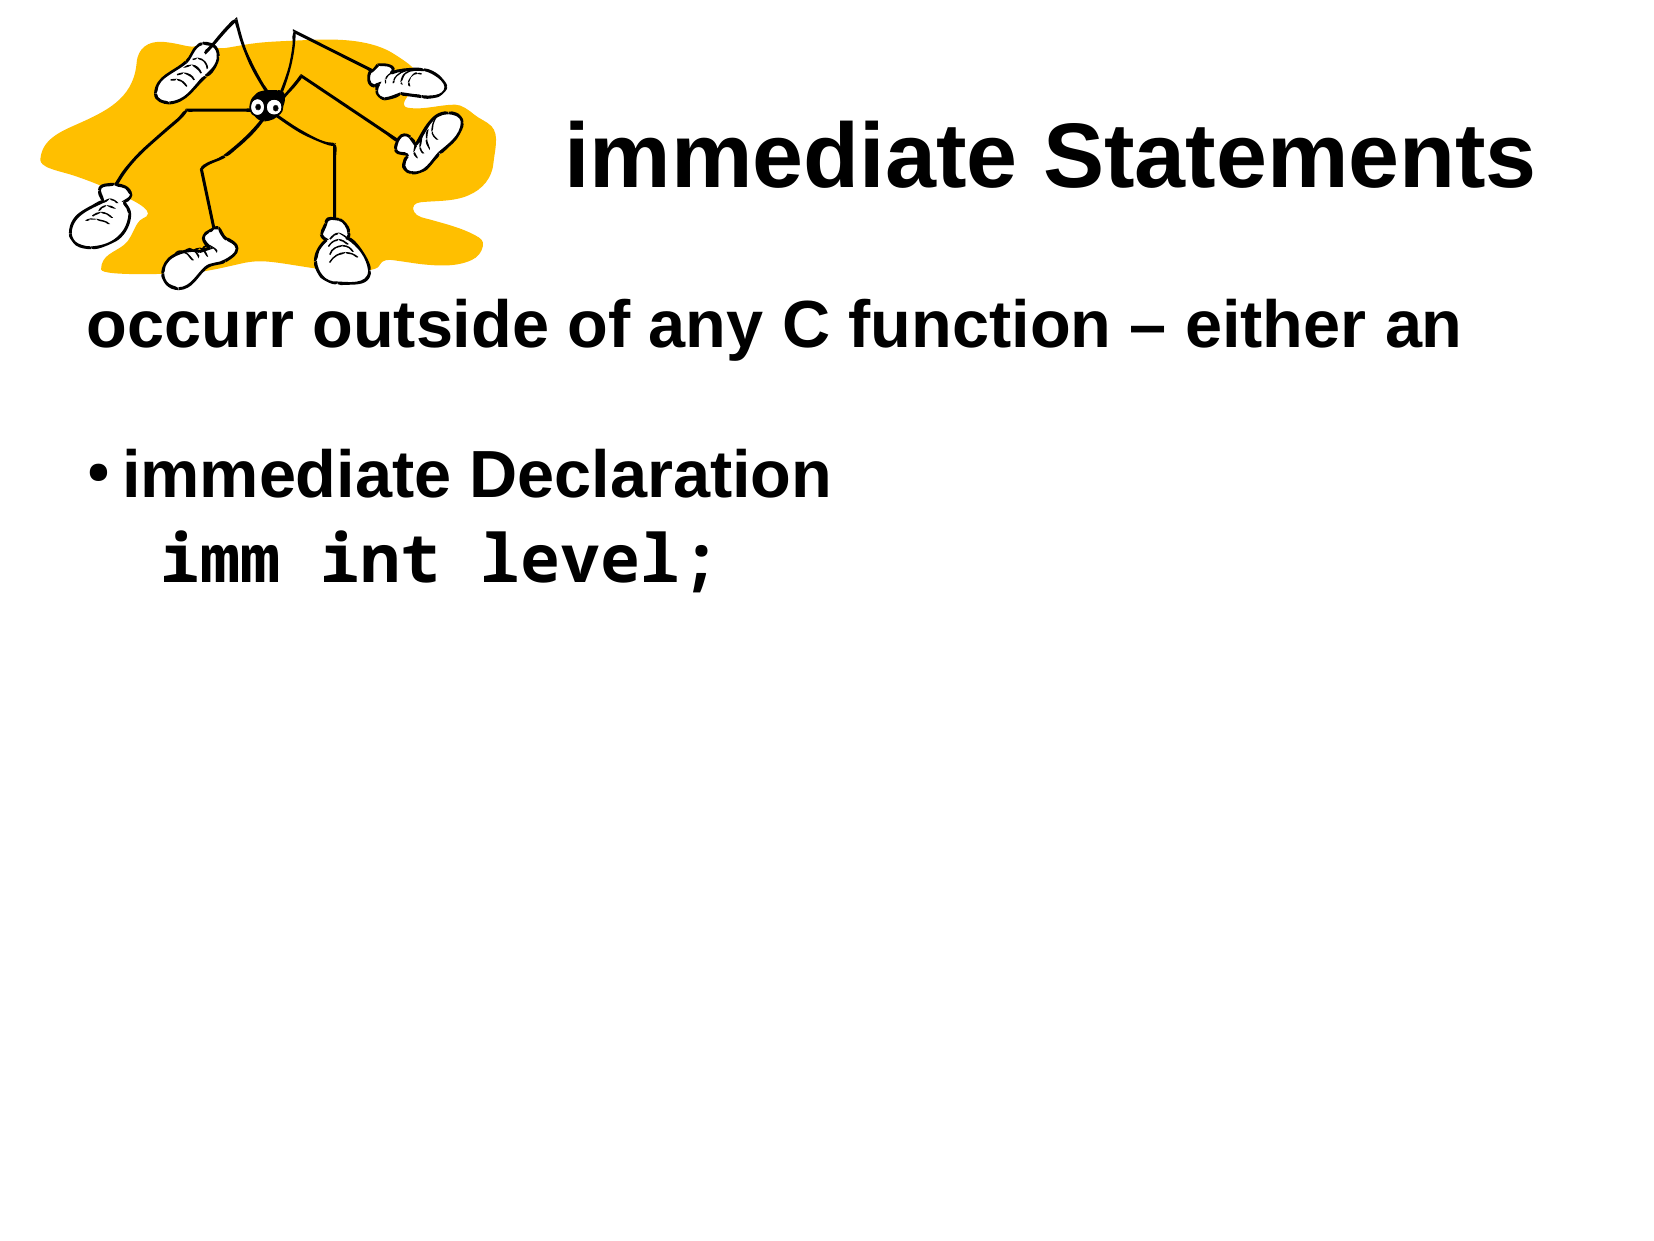

# immediate Statements
occurr outside of any C function – either an
immediate Declaration
	imm int level;